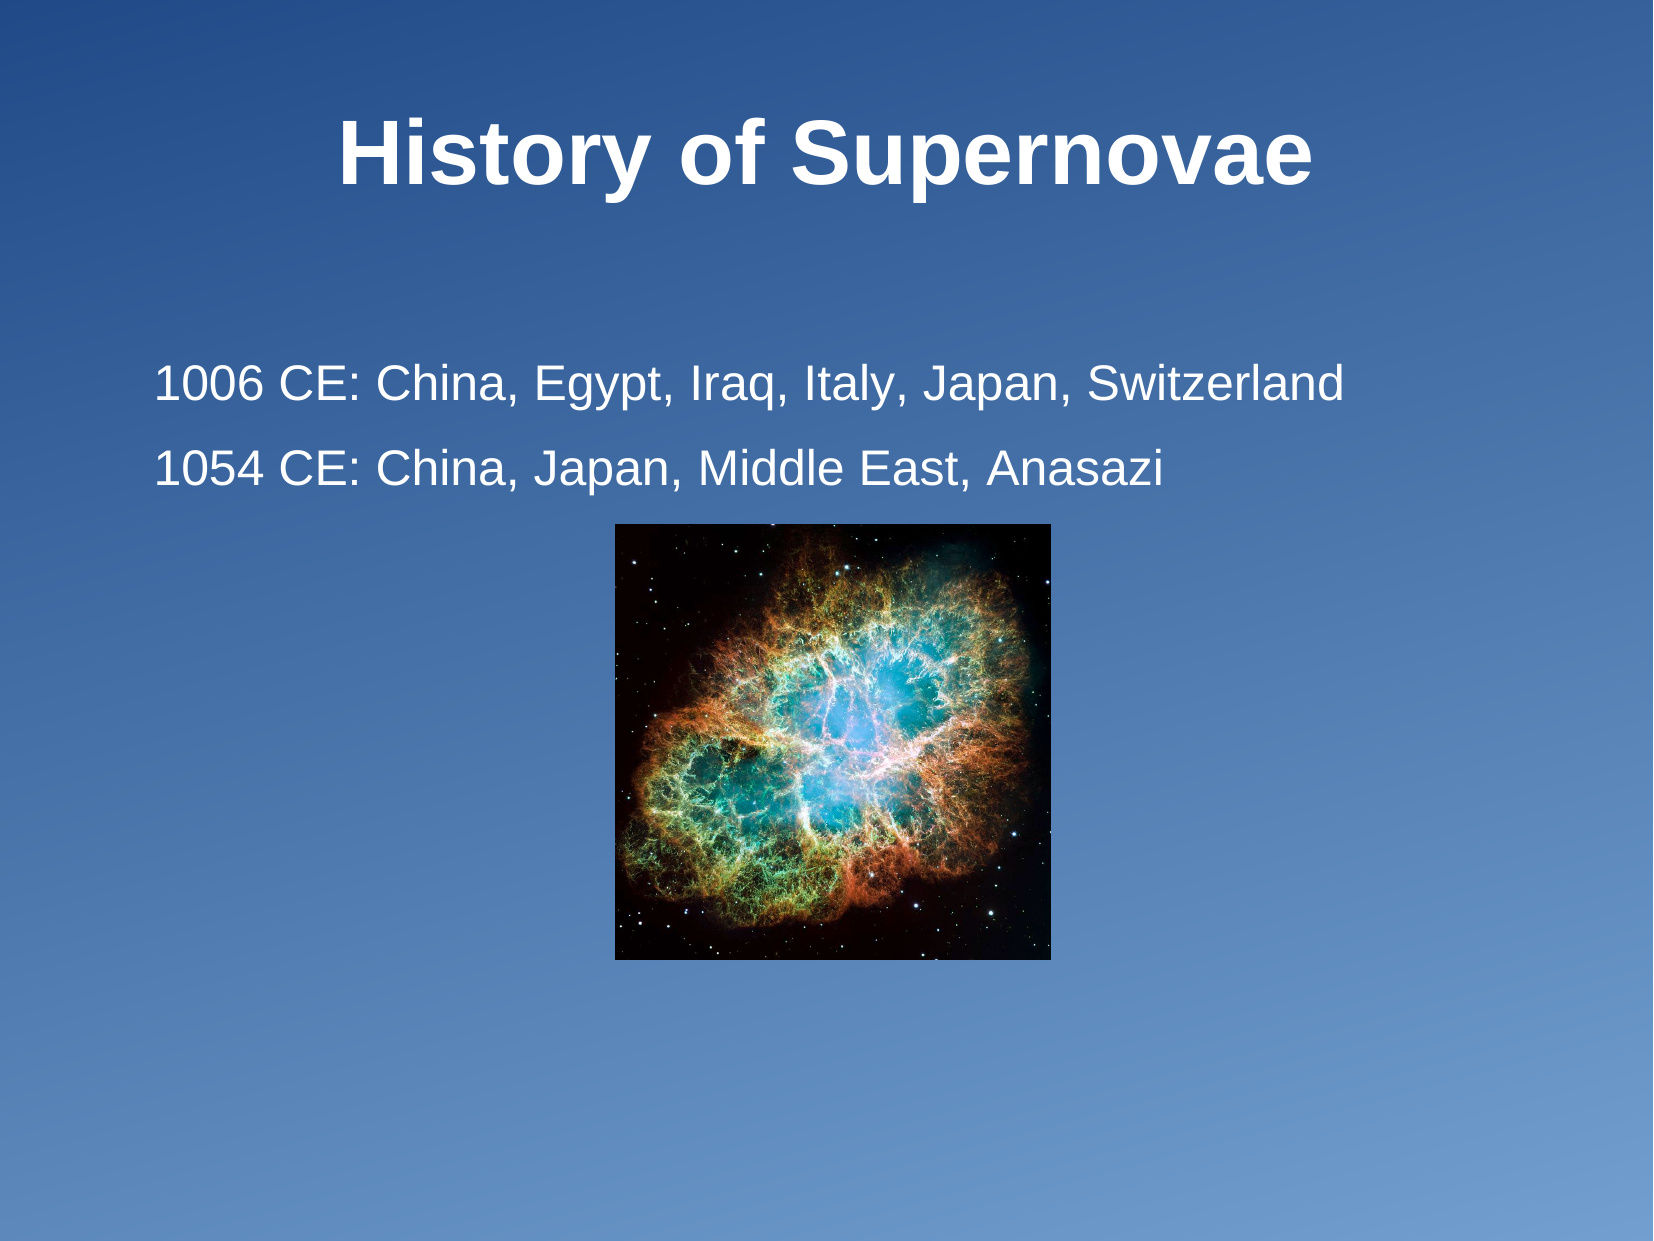

# History of Supernovae
1006 CE: China, Egypt, Iraq, Italy, Japan, Switzerland
1054 CE: China, Japan, Middle East, Anasazi